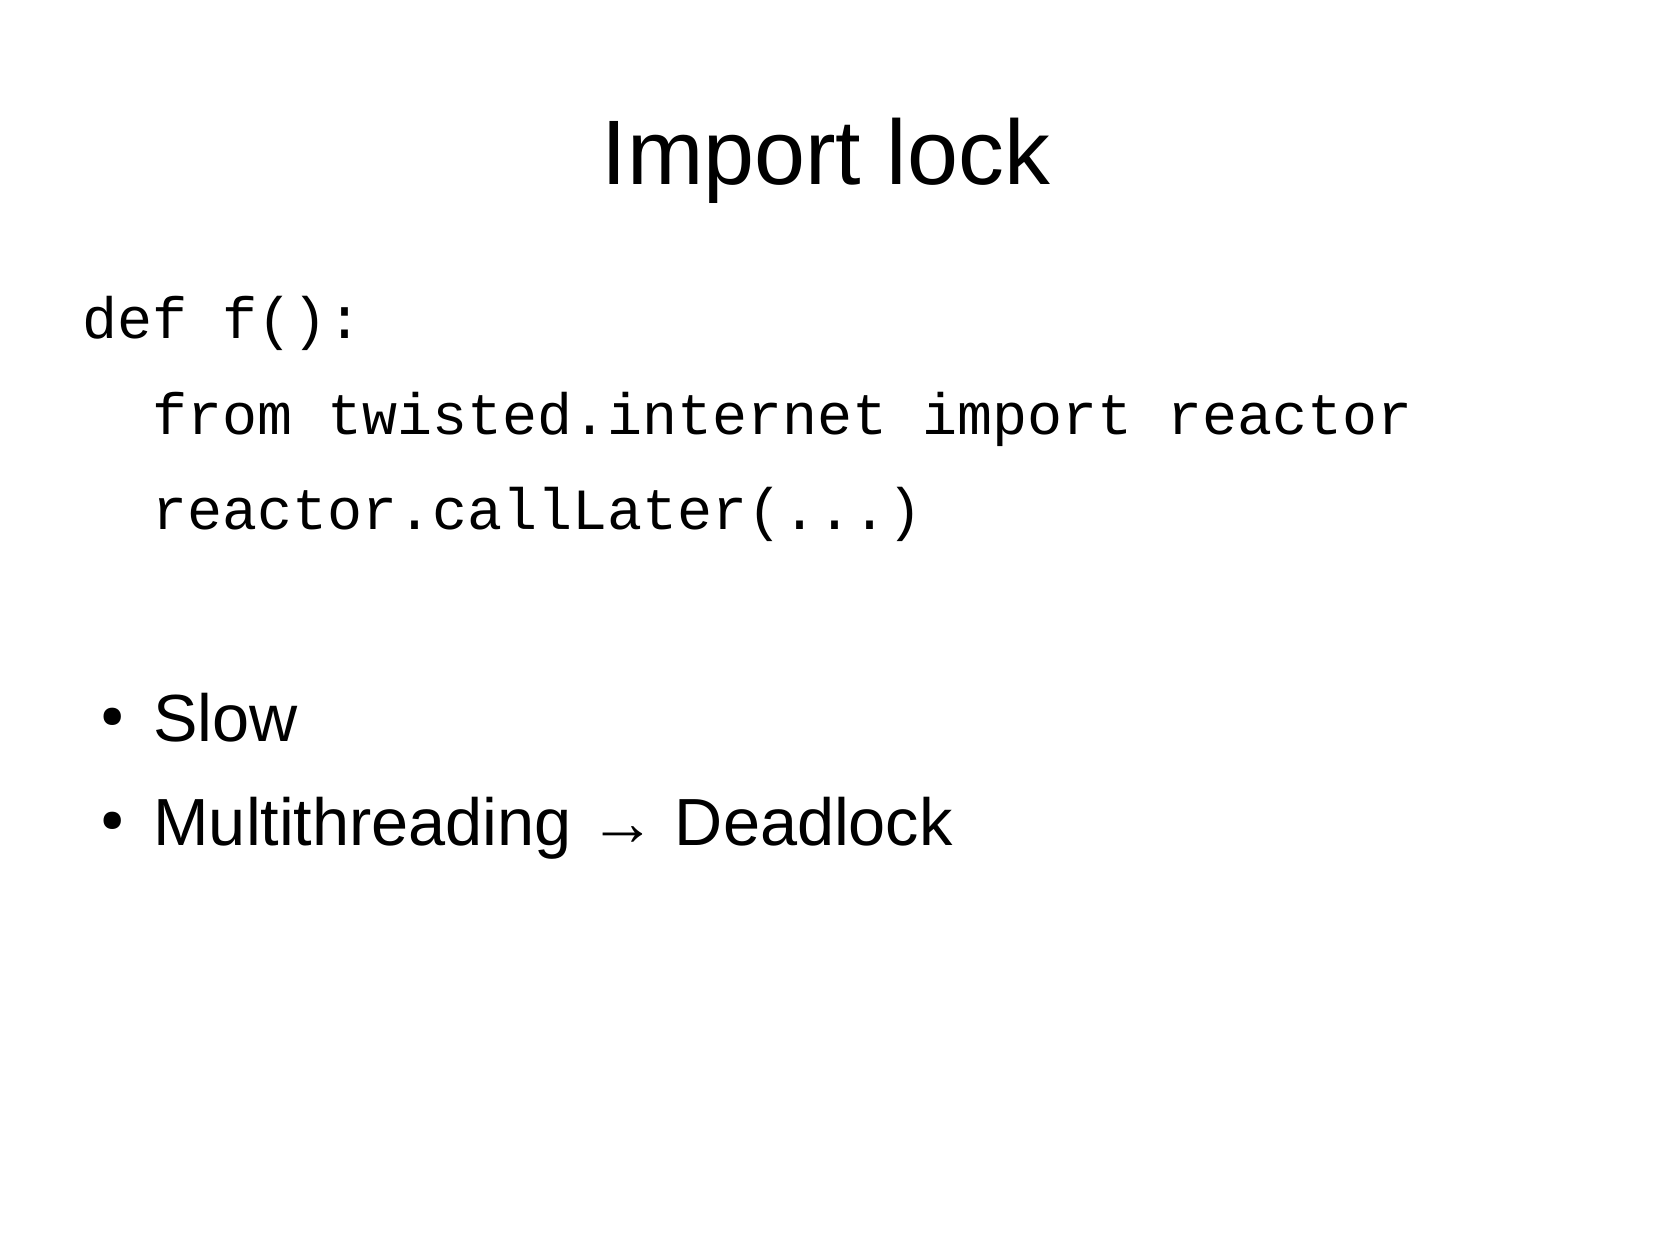

# Import lock
def f():
 from twisted.internet import reactor
 reactor.callLater(...)
Slow
Multithreading → Deadlock